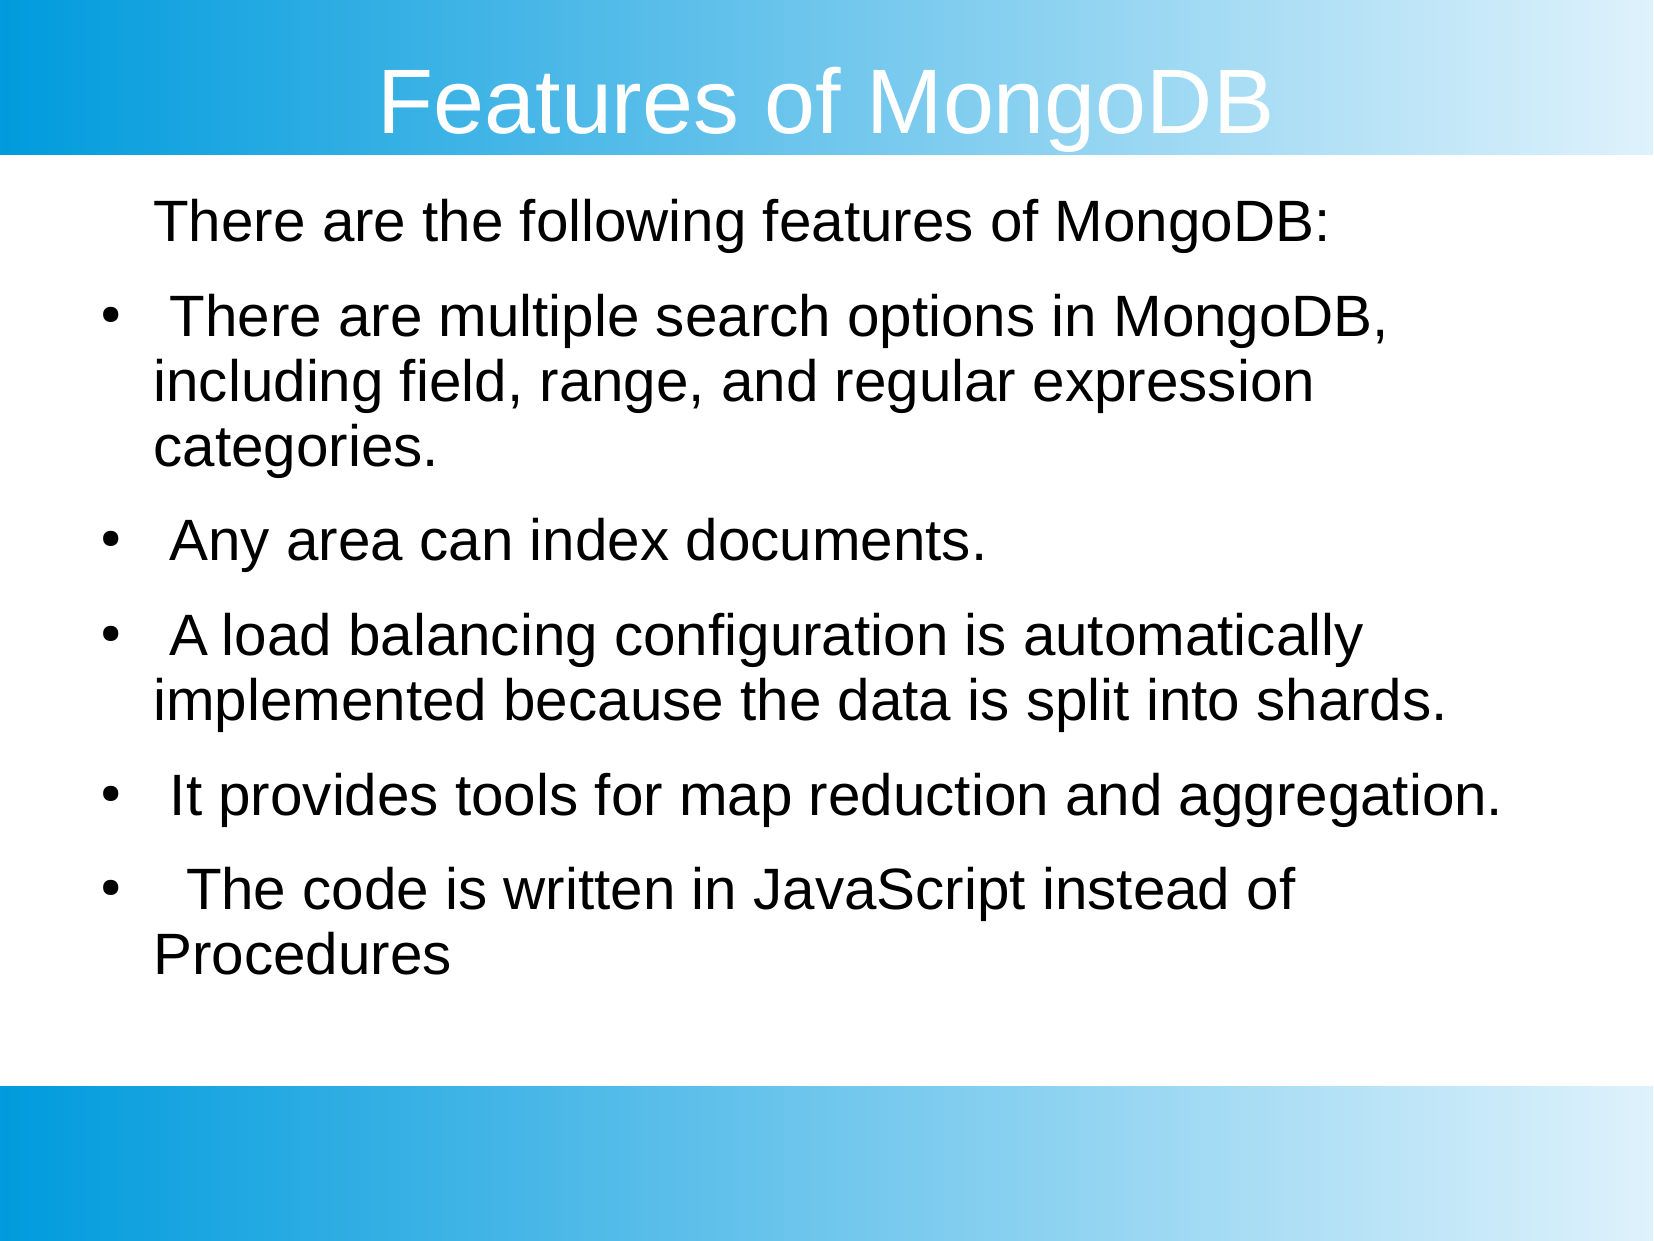

# Features of MongoDB
There are the following features of MongoDB:
 There are multiple search options in MongoDB, including field, range, and regular expression categories.
 Any area can index documents.
 A load balancing configuration is automatically implemented because the data is split into shards.
 It provides tools for map reduction and aggregation.
 The code is written in JavaScript instead of Procedures